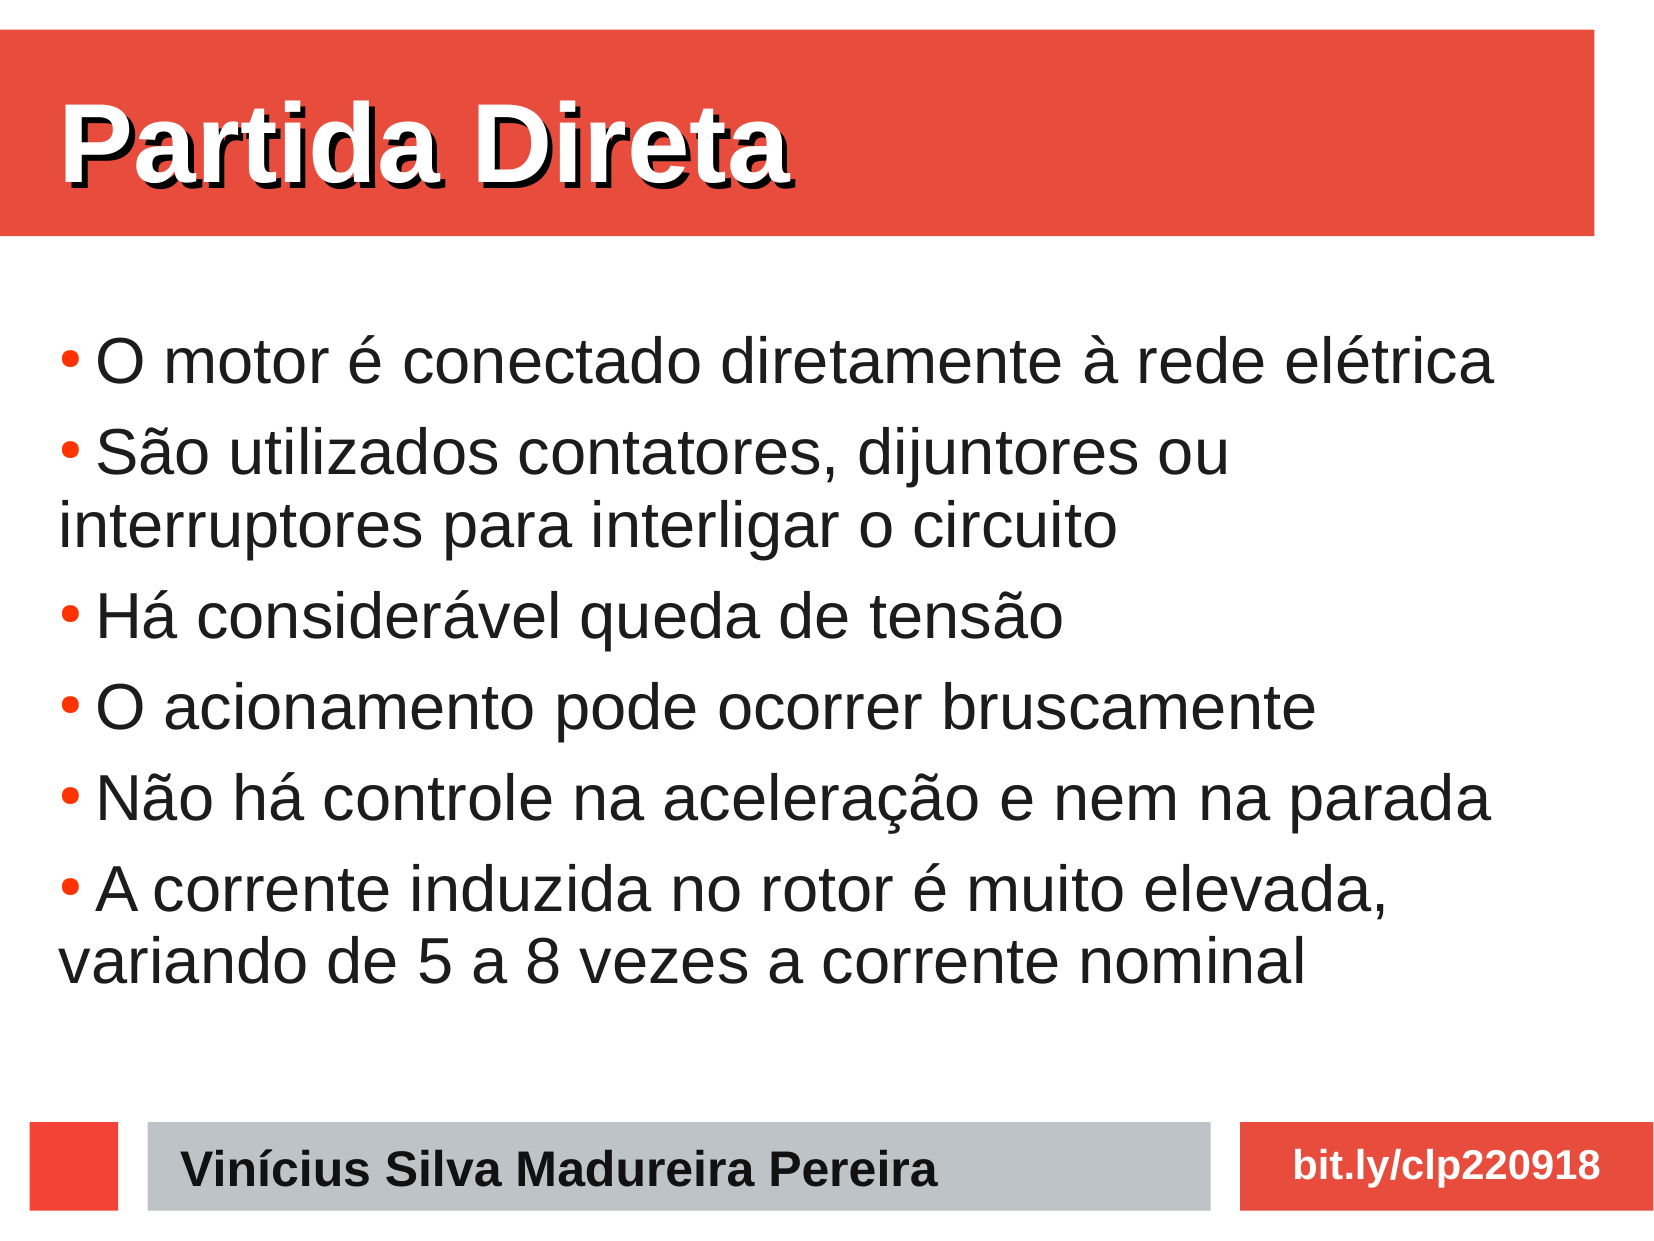

# Partida Direta
 O motor é conectado diretamente à rede elétrica
 São utilizados contatores, dijuntores ou interruptores para interligar o circuito
 Há considerável queda de tensão
 O acionamento pode ocorrer bruscamente
 Não há controle na aceleração e nem na parada
 A corrente induzida no rotor é muito elevada, variando de 5 a 8 vezes a corrente nominal
Vinícius Silva Madureira Pereira
bit.ly/clp220918